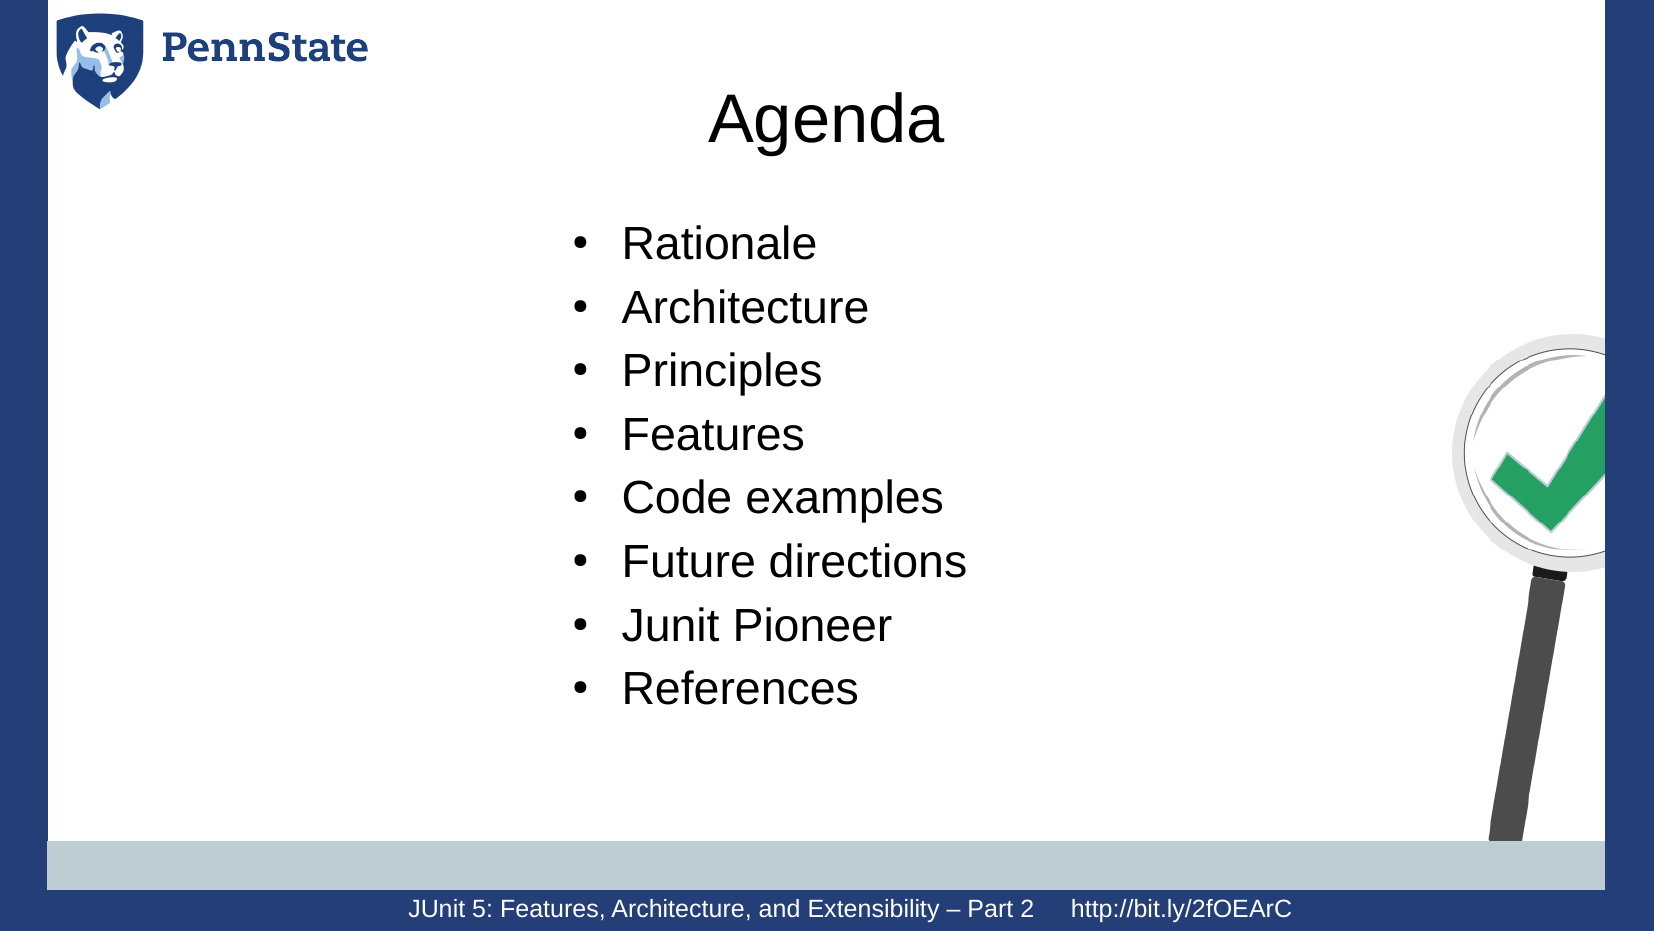

# Agenda
Rationale
Architecture
Principles
Features
Code examples
Future directions
Junit Pioneer
References